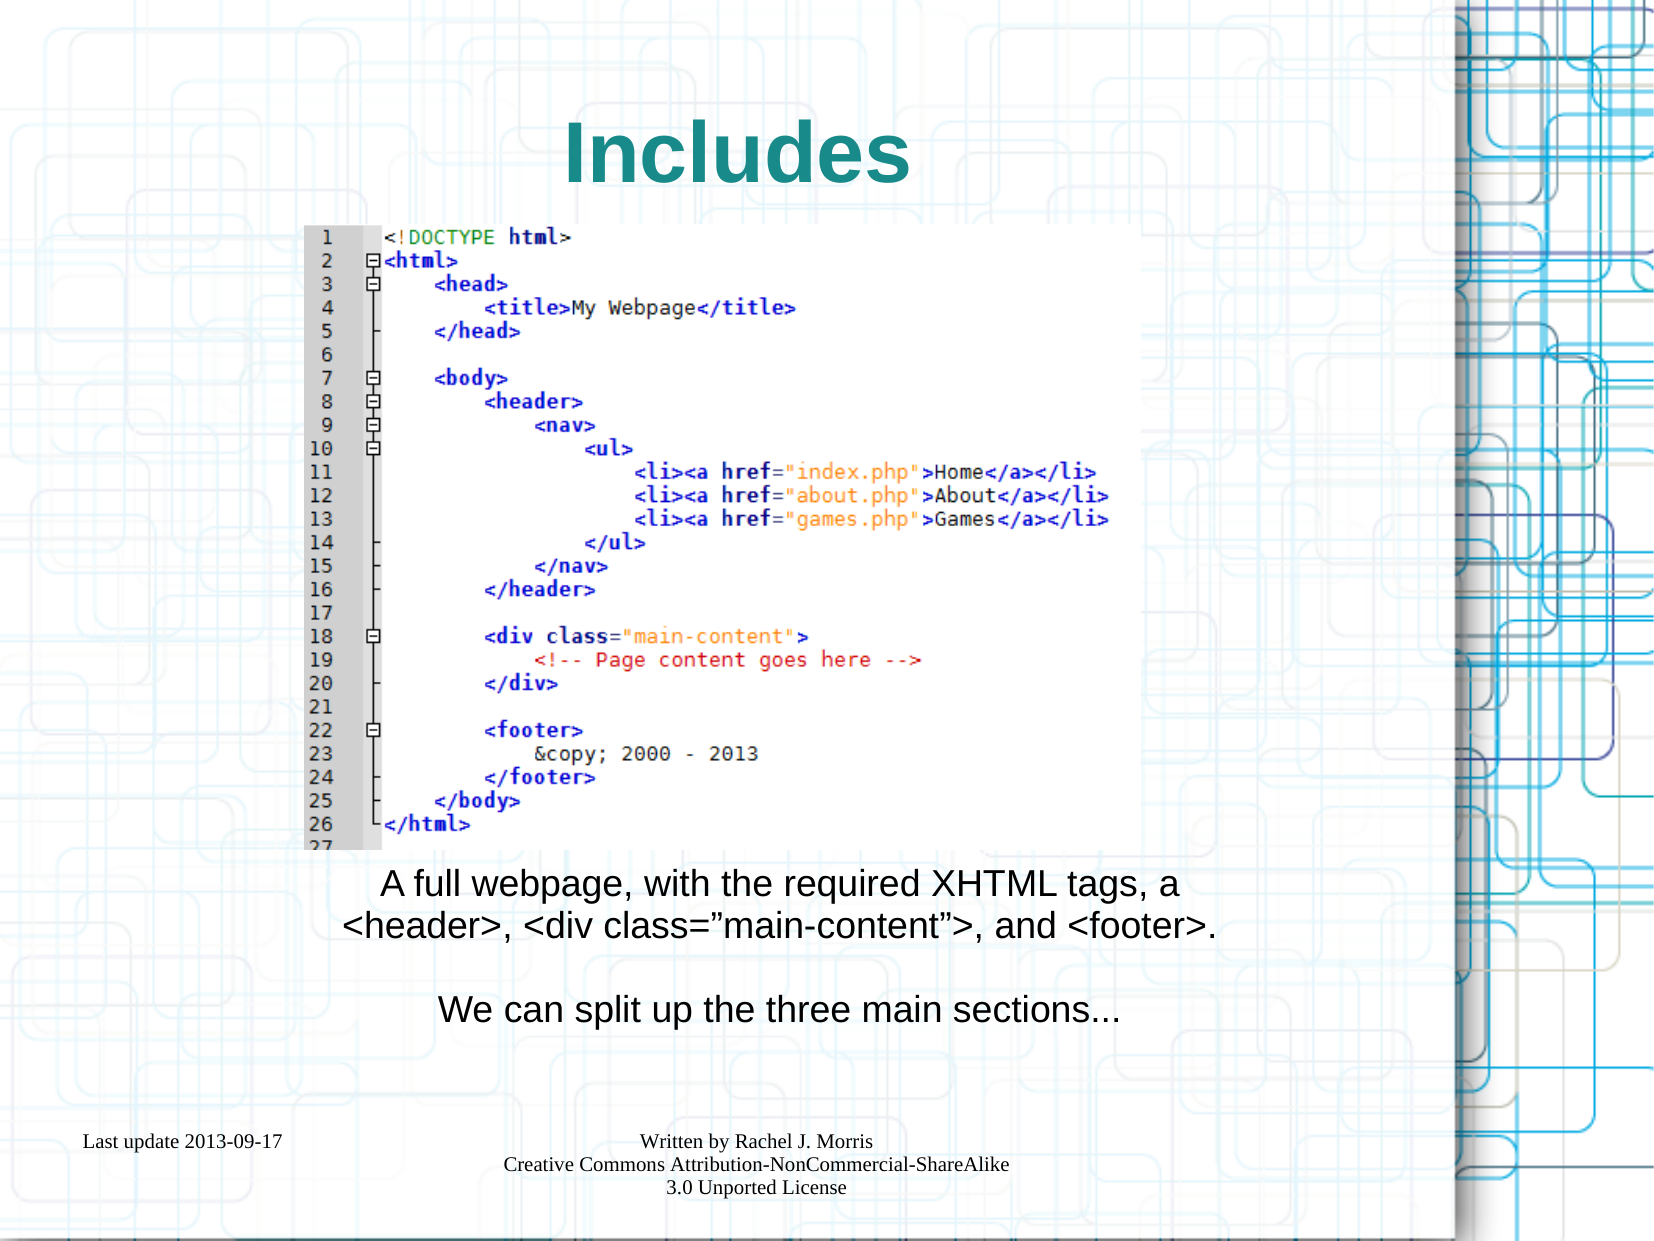

# Includes
A full webpage, with the required XHTML tags, a <header>, <div class=”main-content”>, and <footer>.
We can split up the three main sections...